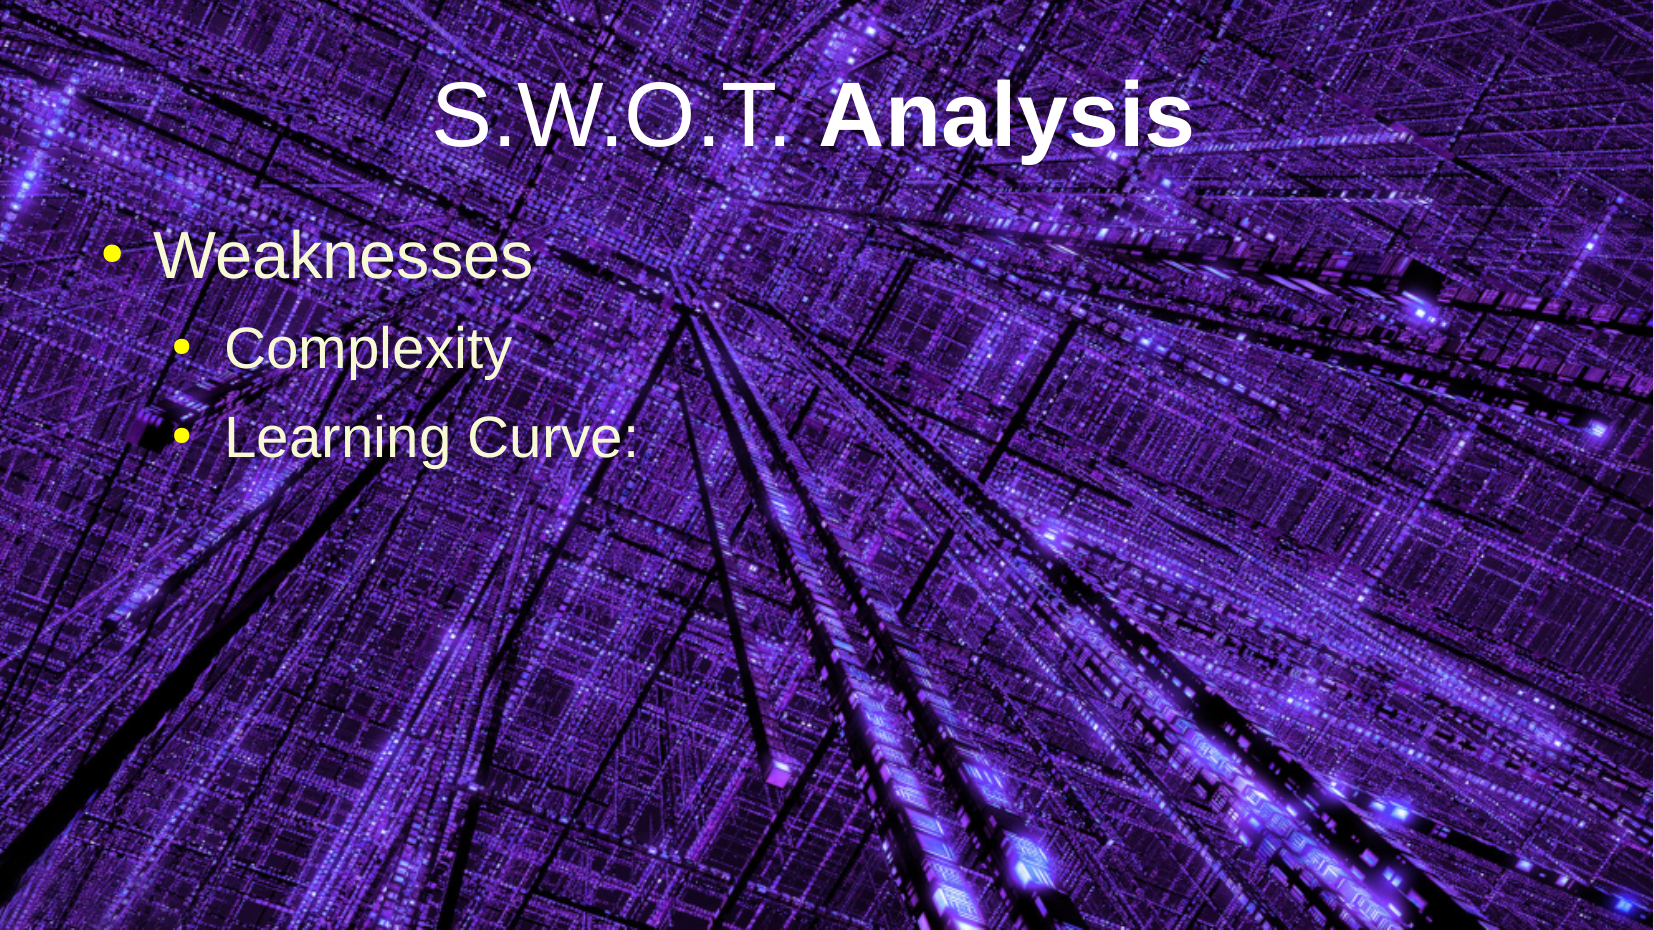

# S.W.O.T. Analysis
Weaknesses
Complexity
Learning Curve: